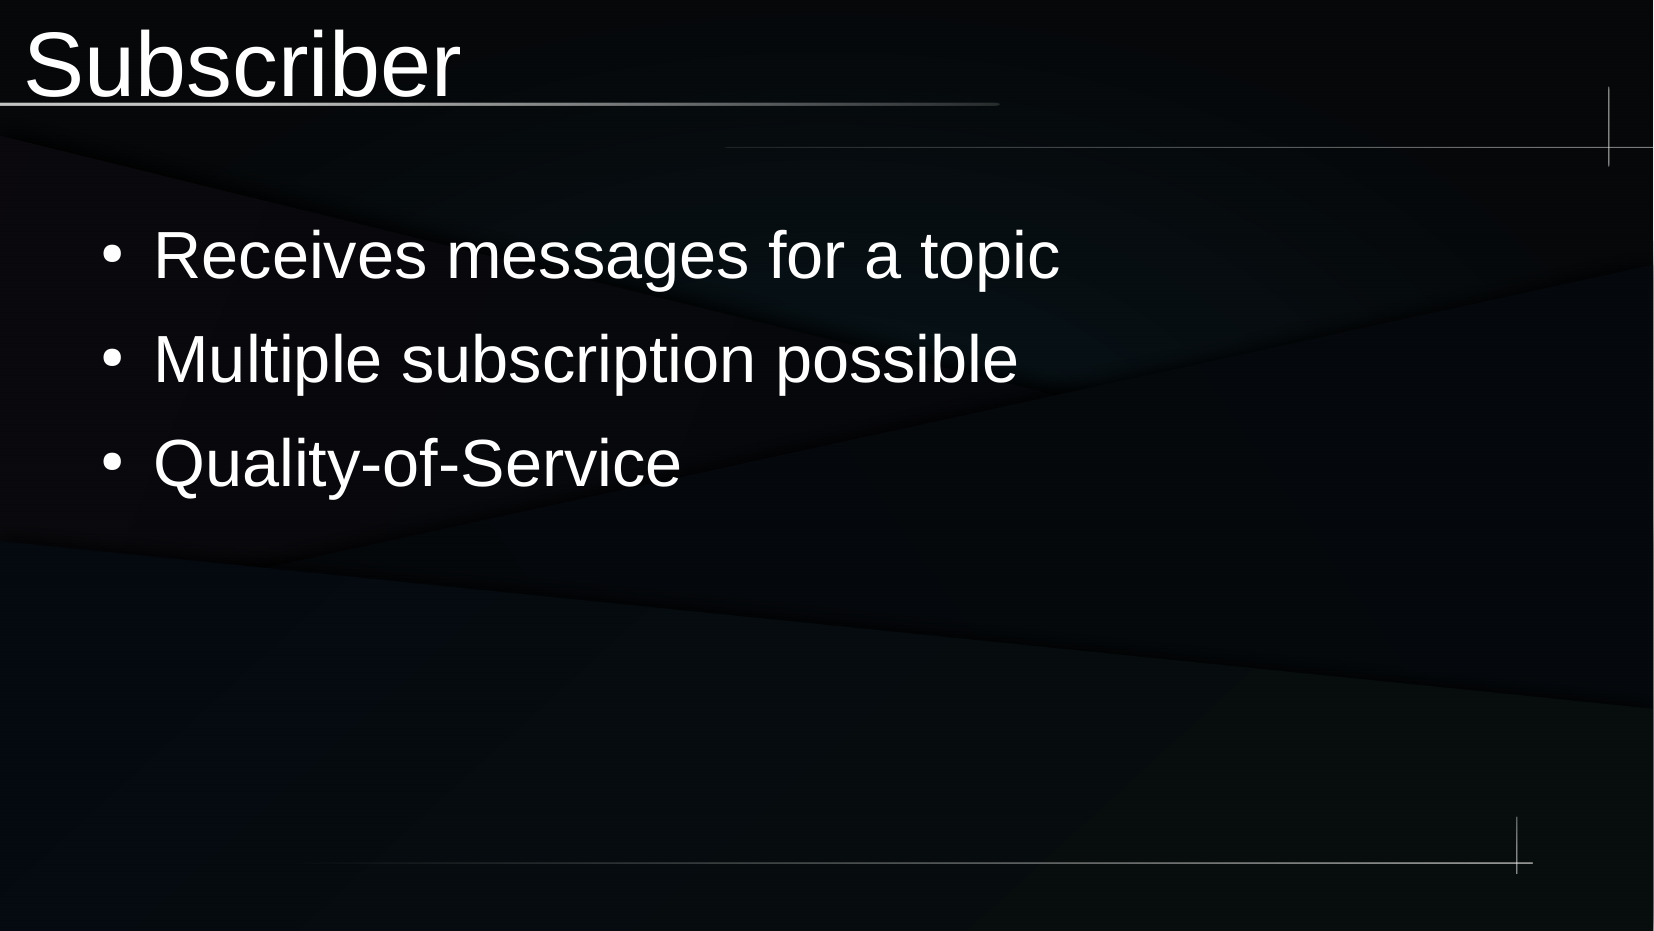

# Subscriber
Receives messages for a topic
Multiple subscription possible
Quality-of-Service